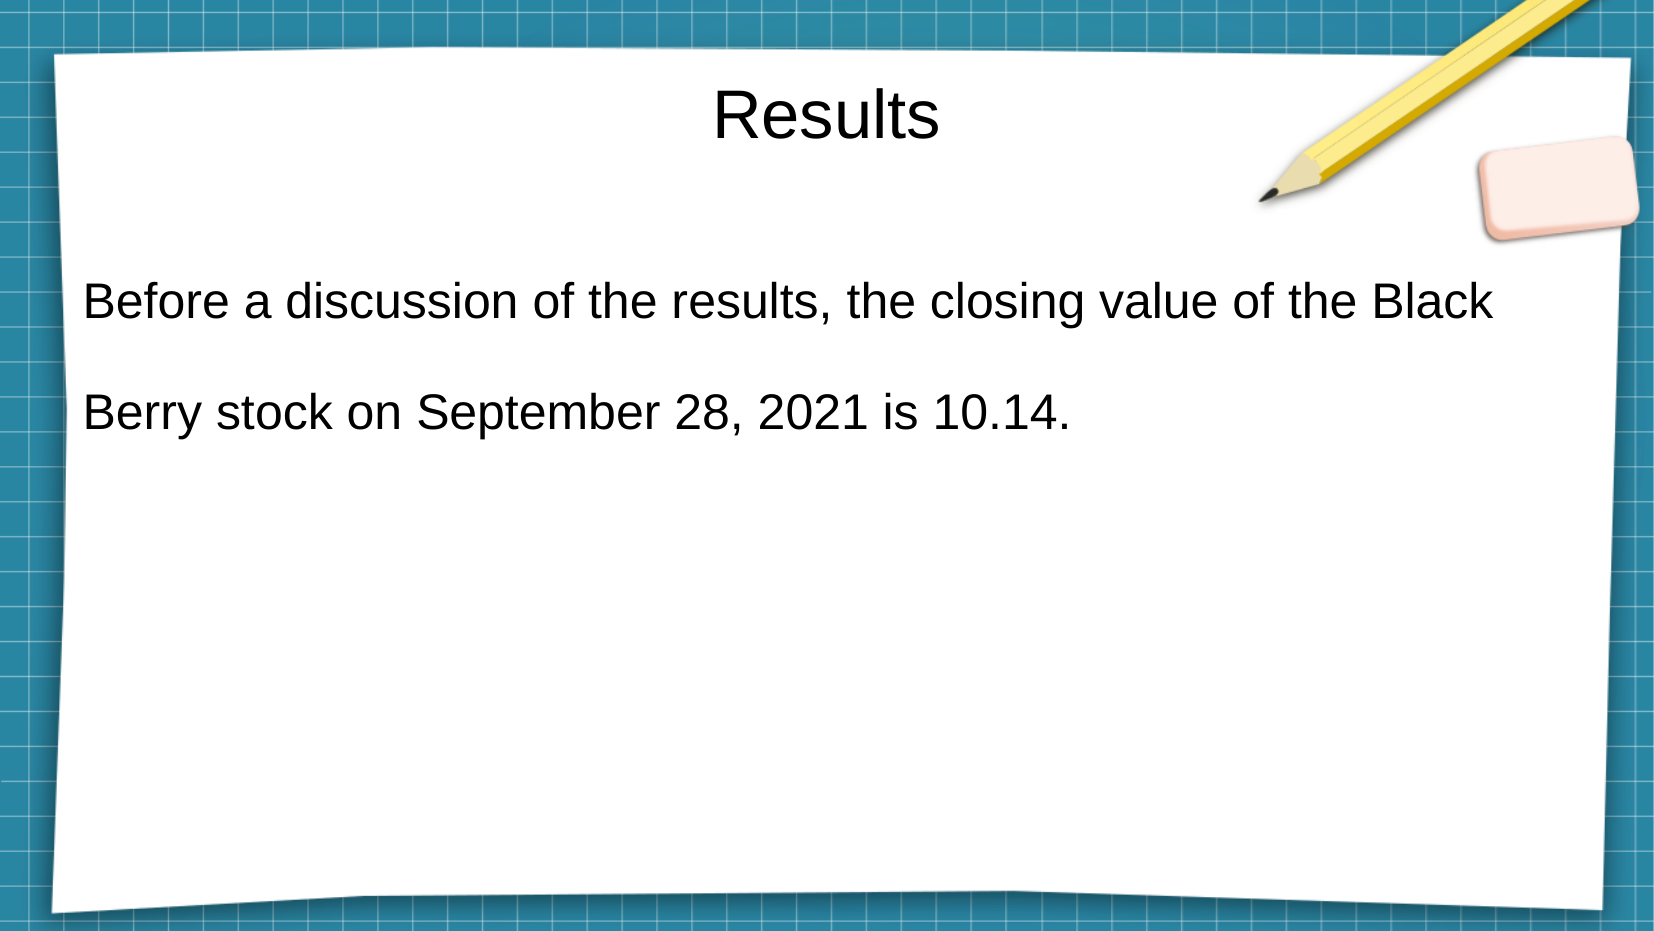

# Results
Before a discussion of the results, the closing value of the Black Berry stock on September 28, 2021 is 10.14.